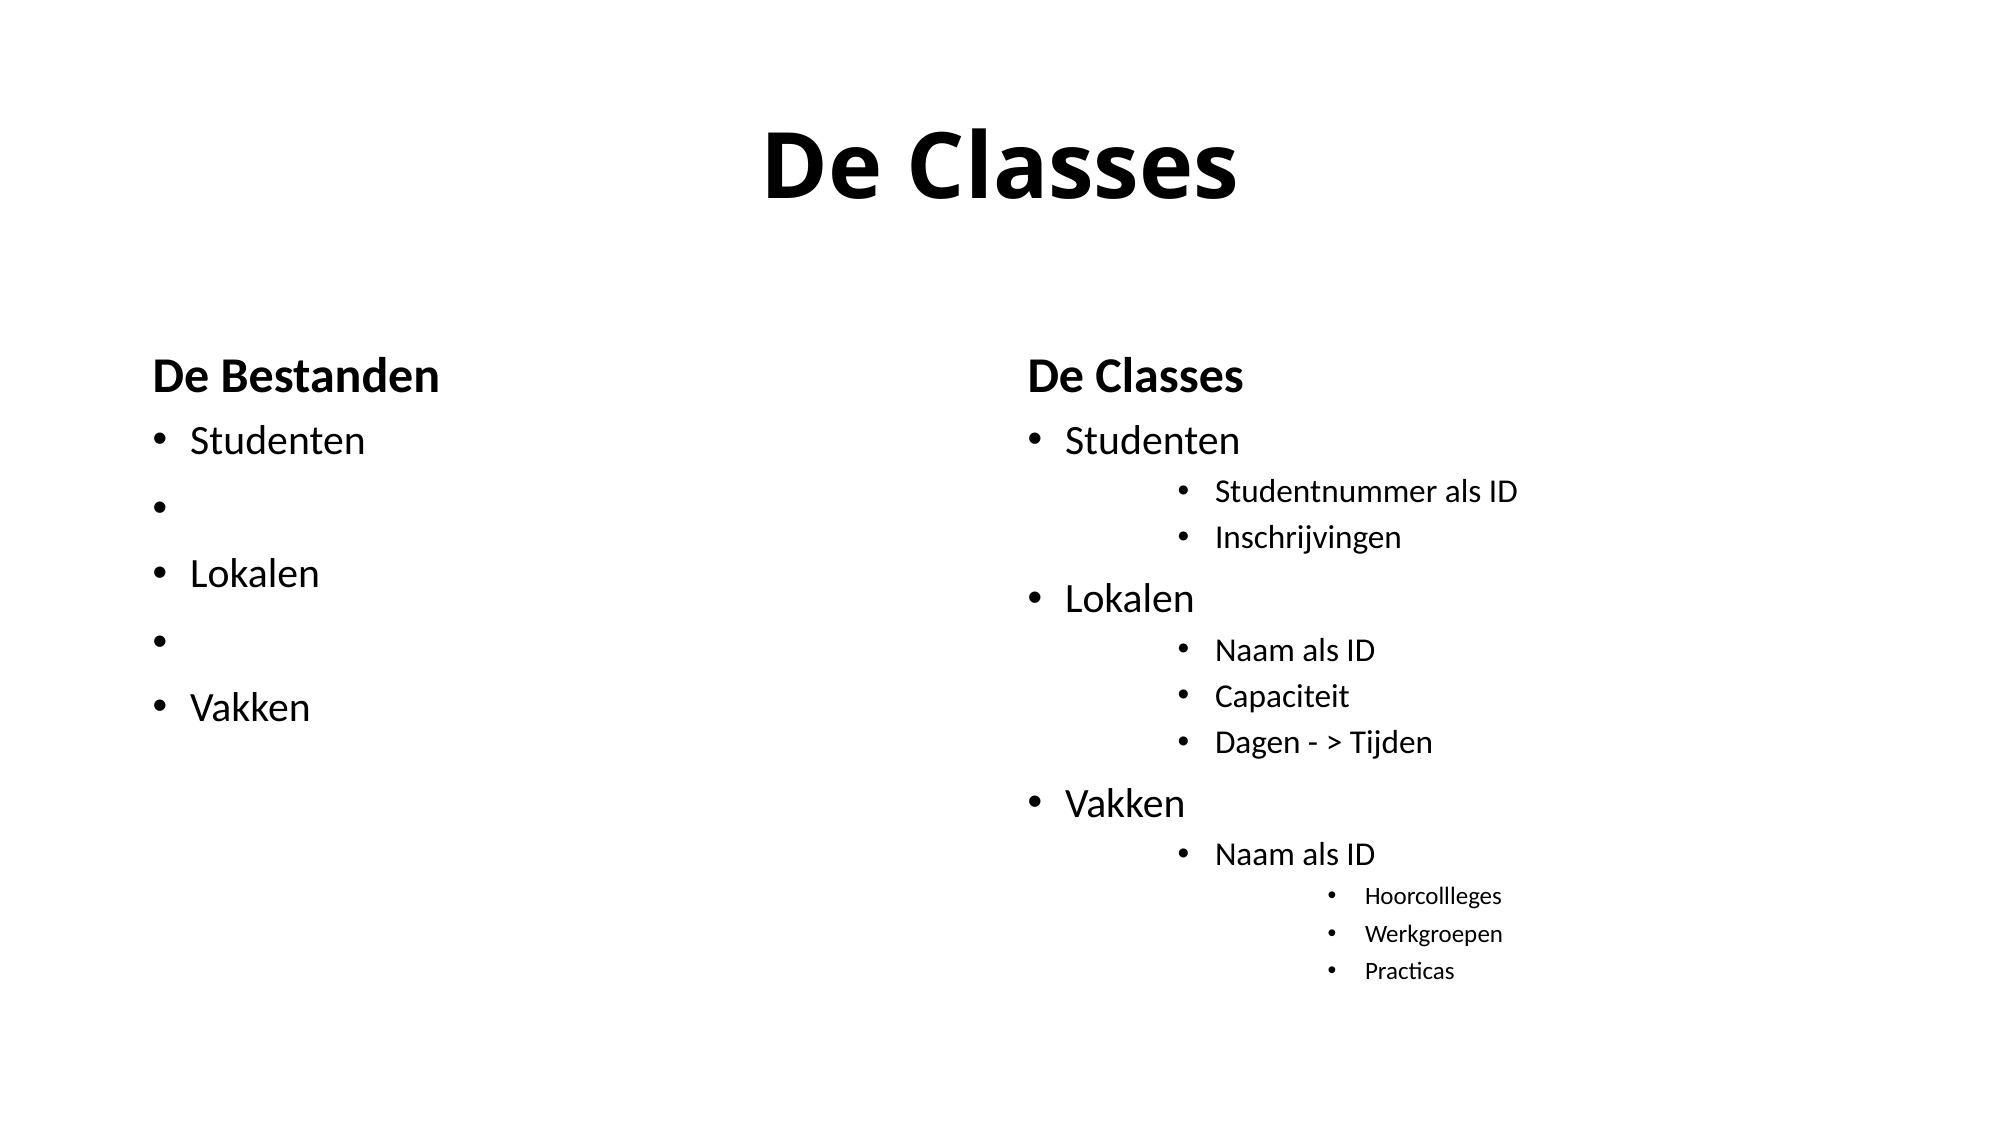

# De Classes
De Bestanden
De Classes
Studenten
Lokalen
Vakken
Studenten
Studentnummer als ID
Inschrijvingen
Lokalen
Naam als ID
Capaciteit
Dagen - > Tijden
Vakken
Naam als ID
Hoorcollleges
Werkgroepen
Practicas